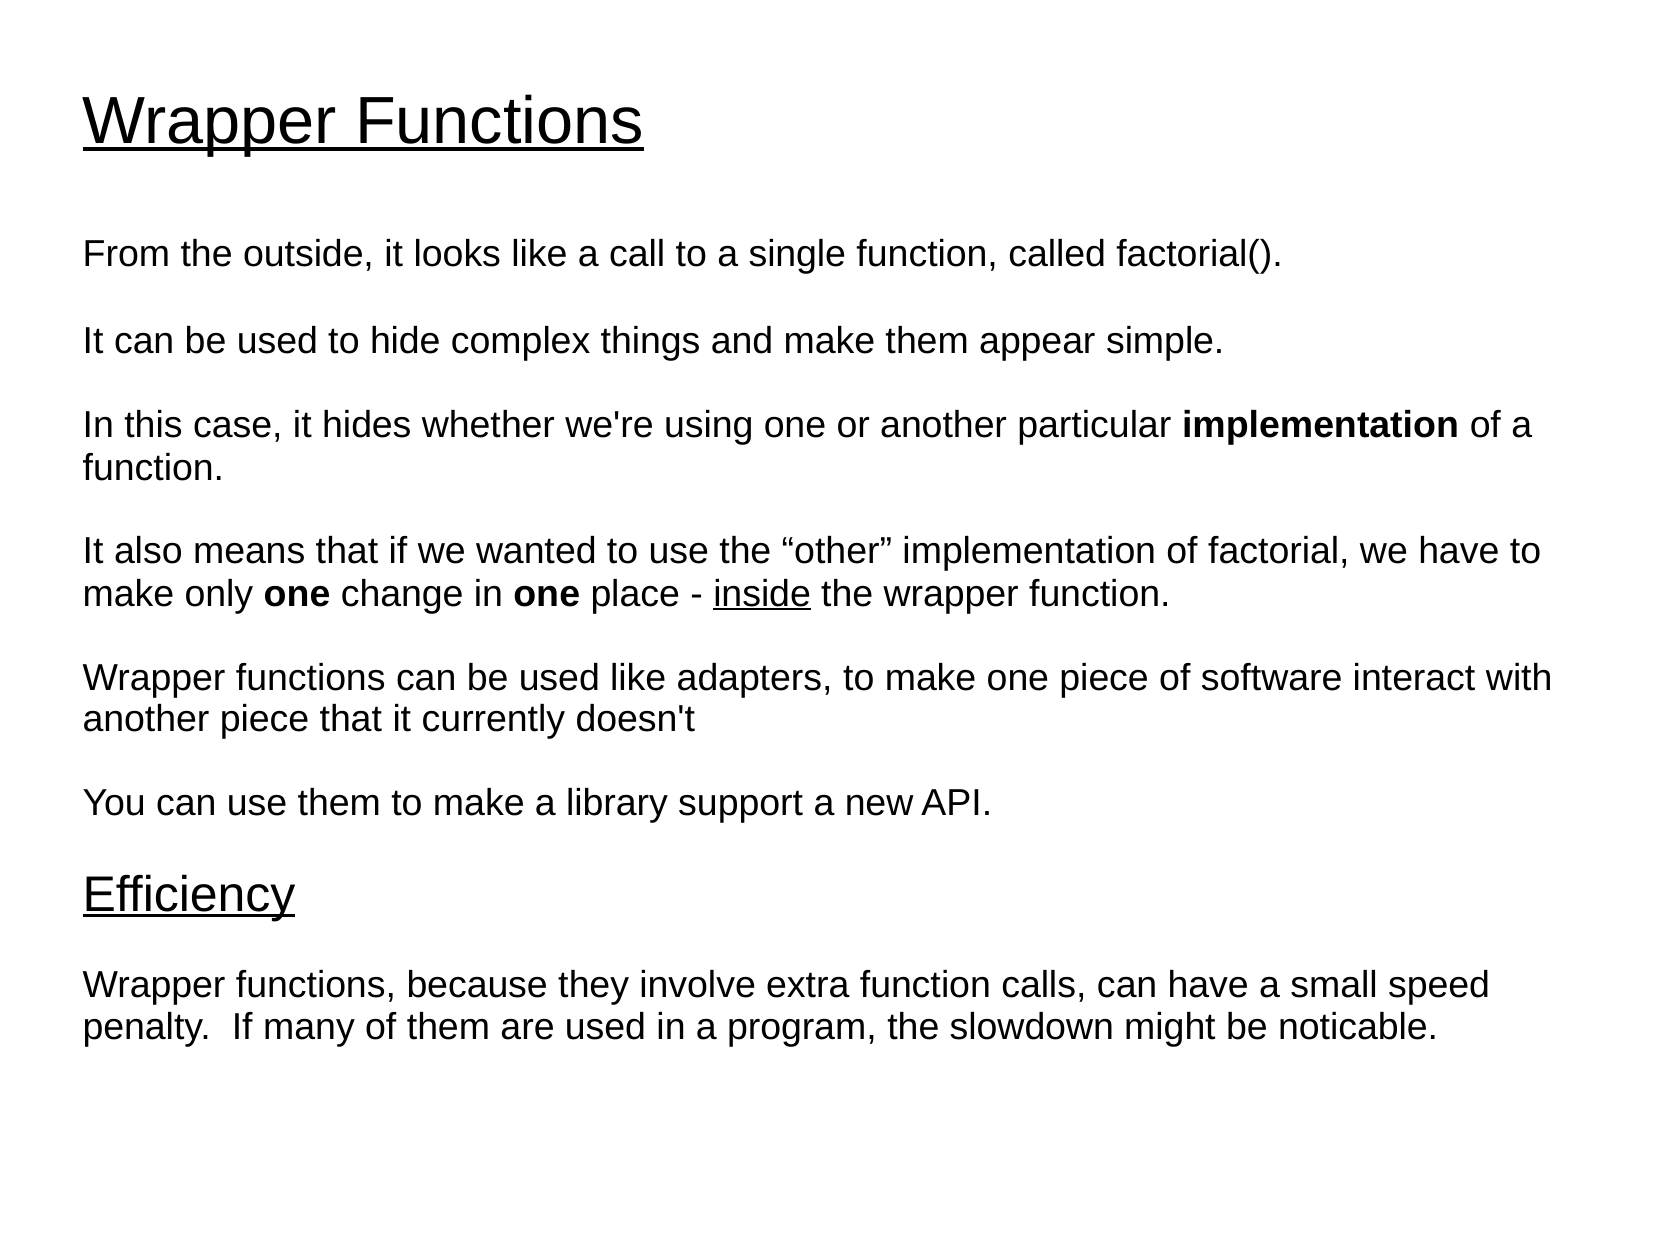

# Wrapper Functions
From the outside, it looks like a call to a single function, called factorial().
It can be used to hide complex things and make them appear simple.
In this case, it hides whether we're using one or another particular implementation of a function.
It also means that if we wanted to use the “other” implementation of factorial, we have to make only one change in one place - inside the wrapper function.
Wrapper functions can be used like adapters, to make one piece of software interact with another piece that it currently doesn't
You can use them to make a library support a new API.
Efficiency
Wrapper functions, because they involve extra function calls, can have a small speed penalty. If many of them are used in a program, the slowdown might be noticable.